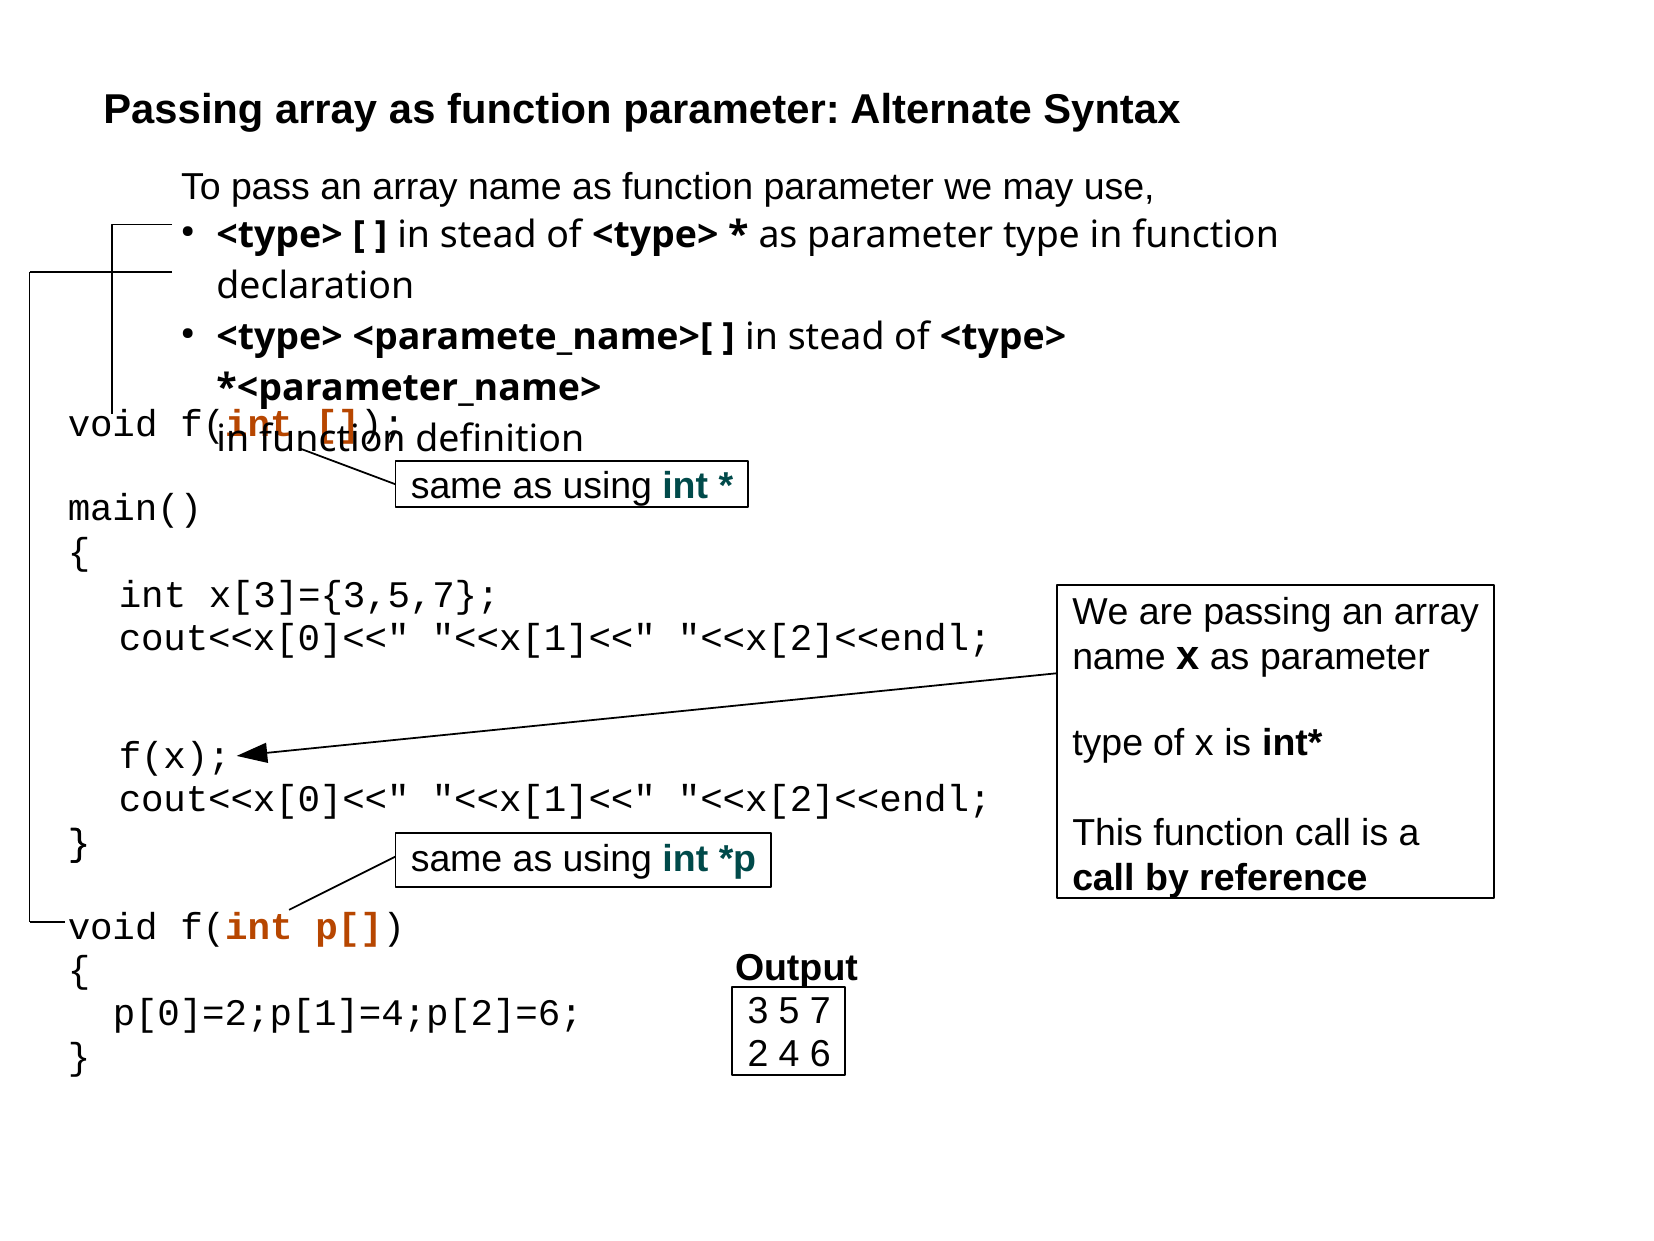

# Passing array as function parameter: Alternate Syntax
To pass an array name as function parameter we may use,
<type> [ ] in stead of <type> * as parameter type in function declaration
<type> <paramete_name>[ ] in stead of <type> *<parameter_name>
in function definition
void	f(int	[]);
same as using int *
main()
{
int	x[3]={3,5,7};
cout<<x[0]<<" "<<x[1]<<" "<<x[2]<<endl;
We are passing an array name x as parameter
type of x is int*
This function call is a
call by reference
f(x);
cout<<x[0]<<" "<<x[1]<<" "<<x[2]<<endl;
}
}
same as using int *p
void	f(int	p[])
{
p[0]=2;p[1]=4;p[2]=6;
}
Output
3 5 7
2 4 6